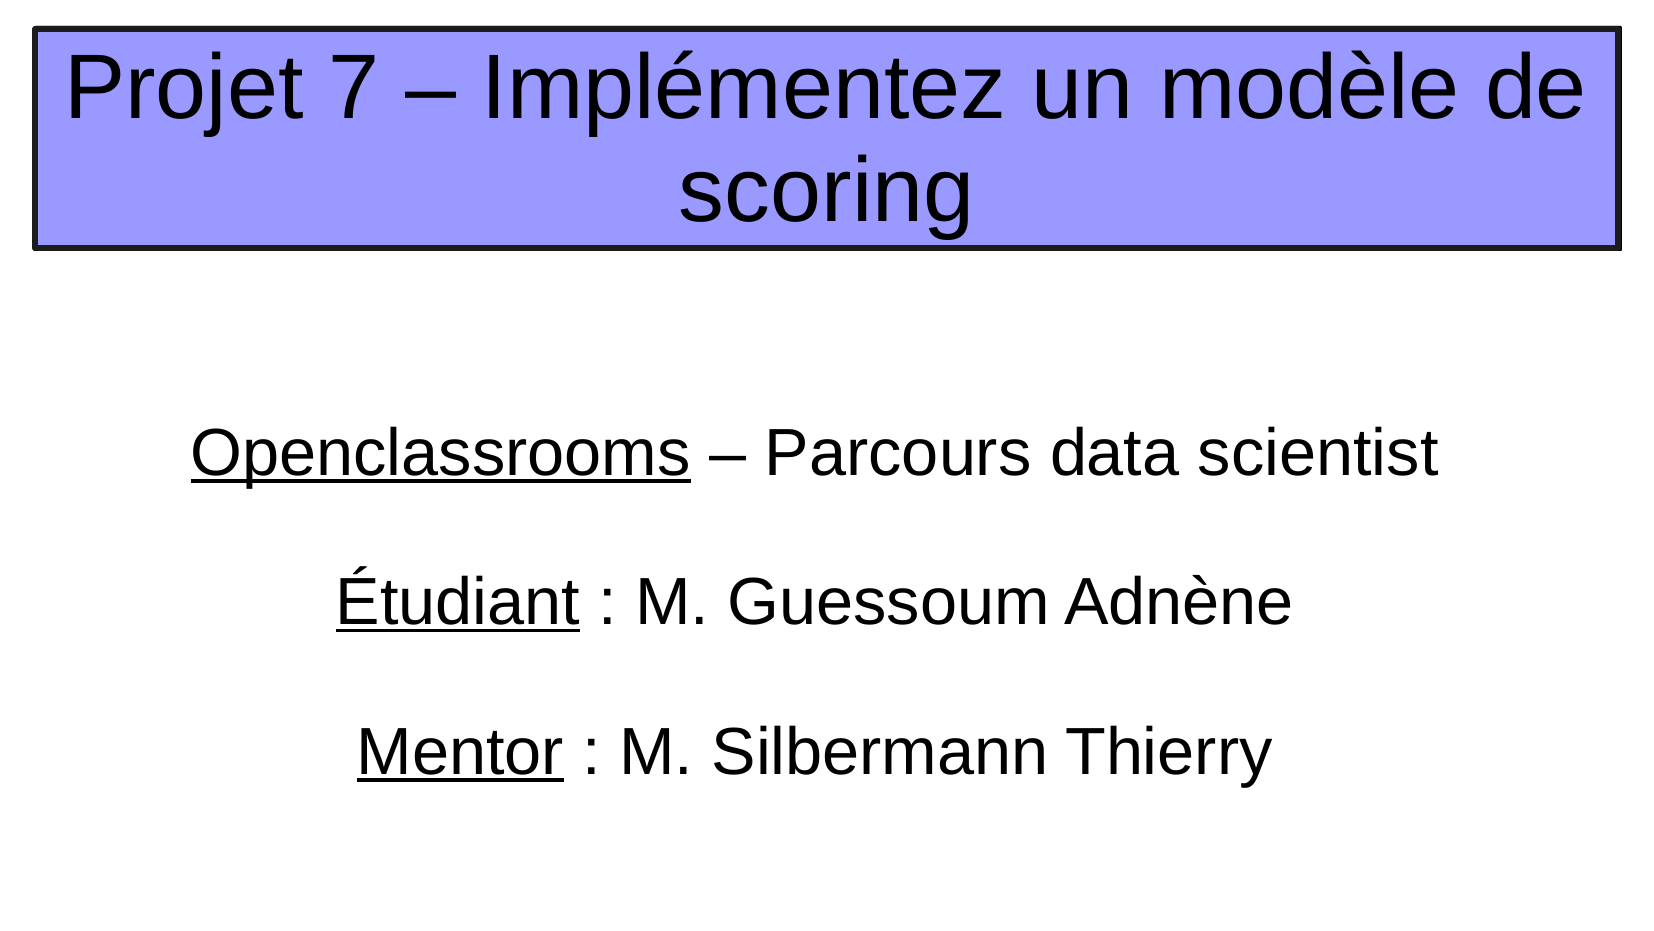

Projet 7 – Implémentez un modèle de scoring
#
Openclassrooms – Parcours data scientist
Étudiant : M. Guessoum Adnène
Mentor : M. Silbermann Thierry